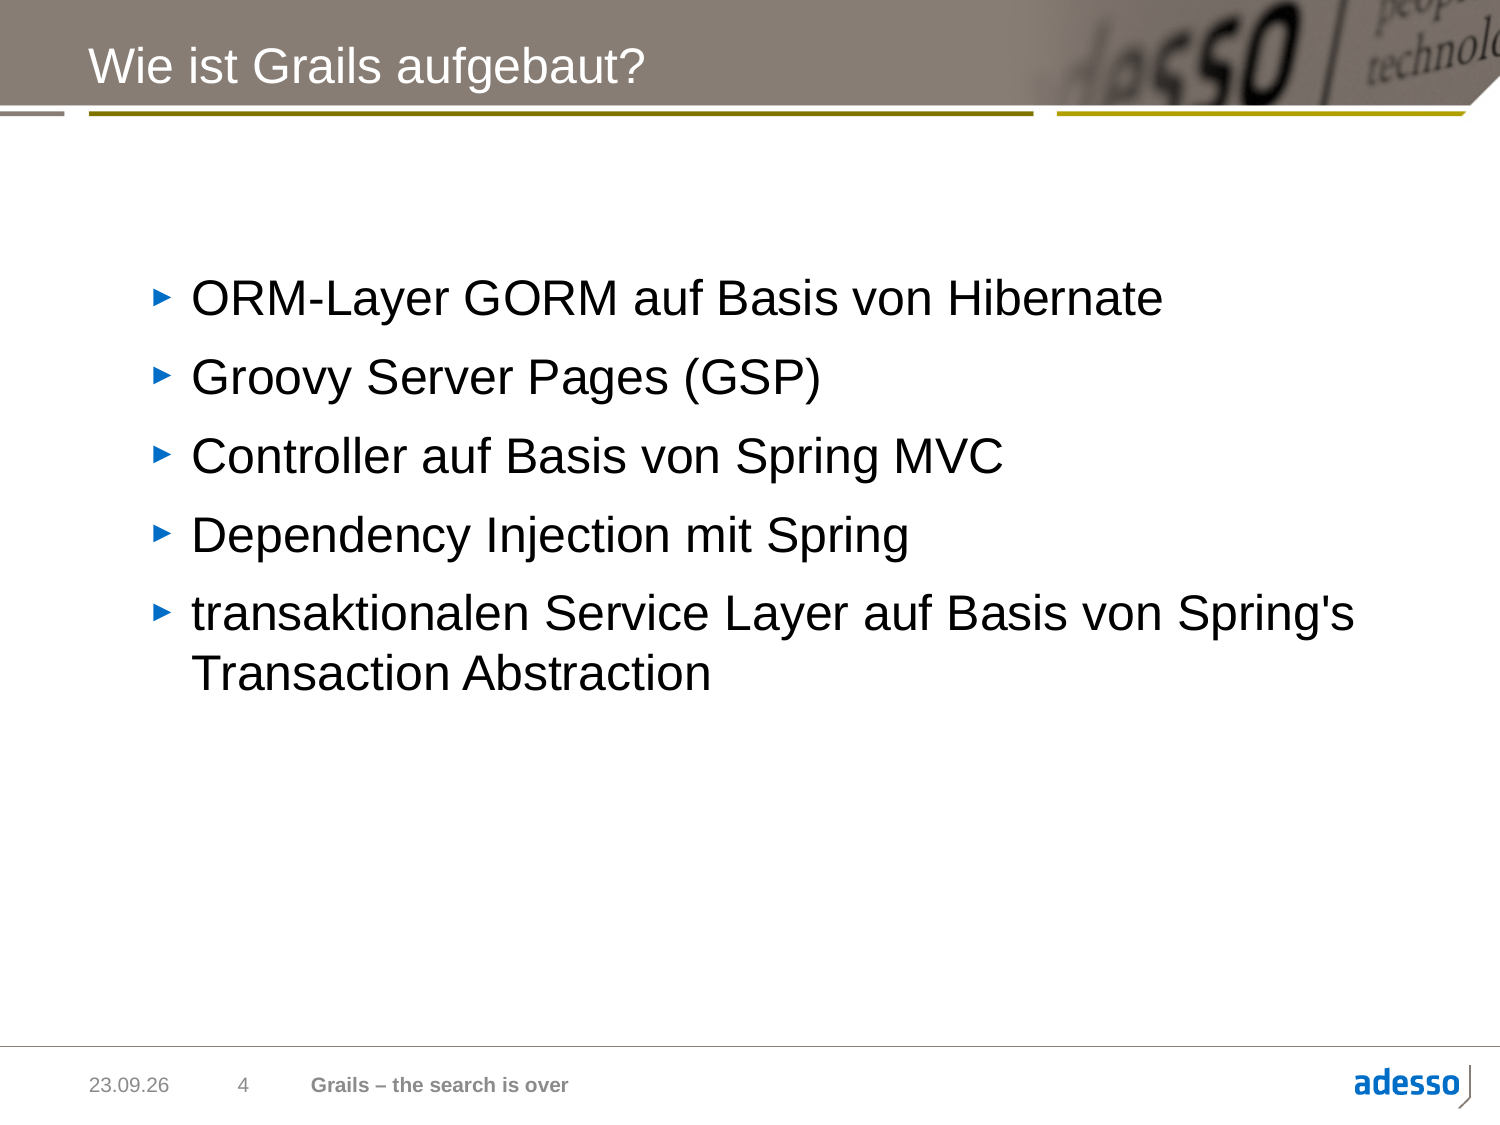

# Wie ist Grails aufgebaut?
ORM-Layer GORM auf Basis von Hibernate
Groovy Server Pages (GSP)
Controller auf Basis von Spring MVC
Dependency Injection mit Spring
transaktionalen Service Layer auf Basis von Spring's Transaction Abstraction
Grails – the search is over